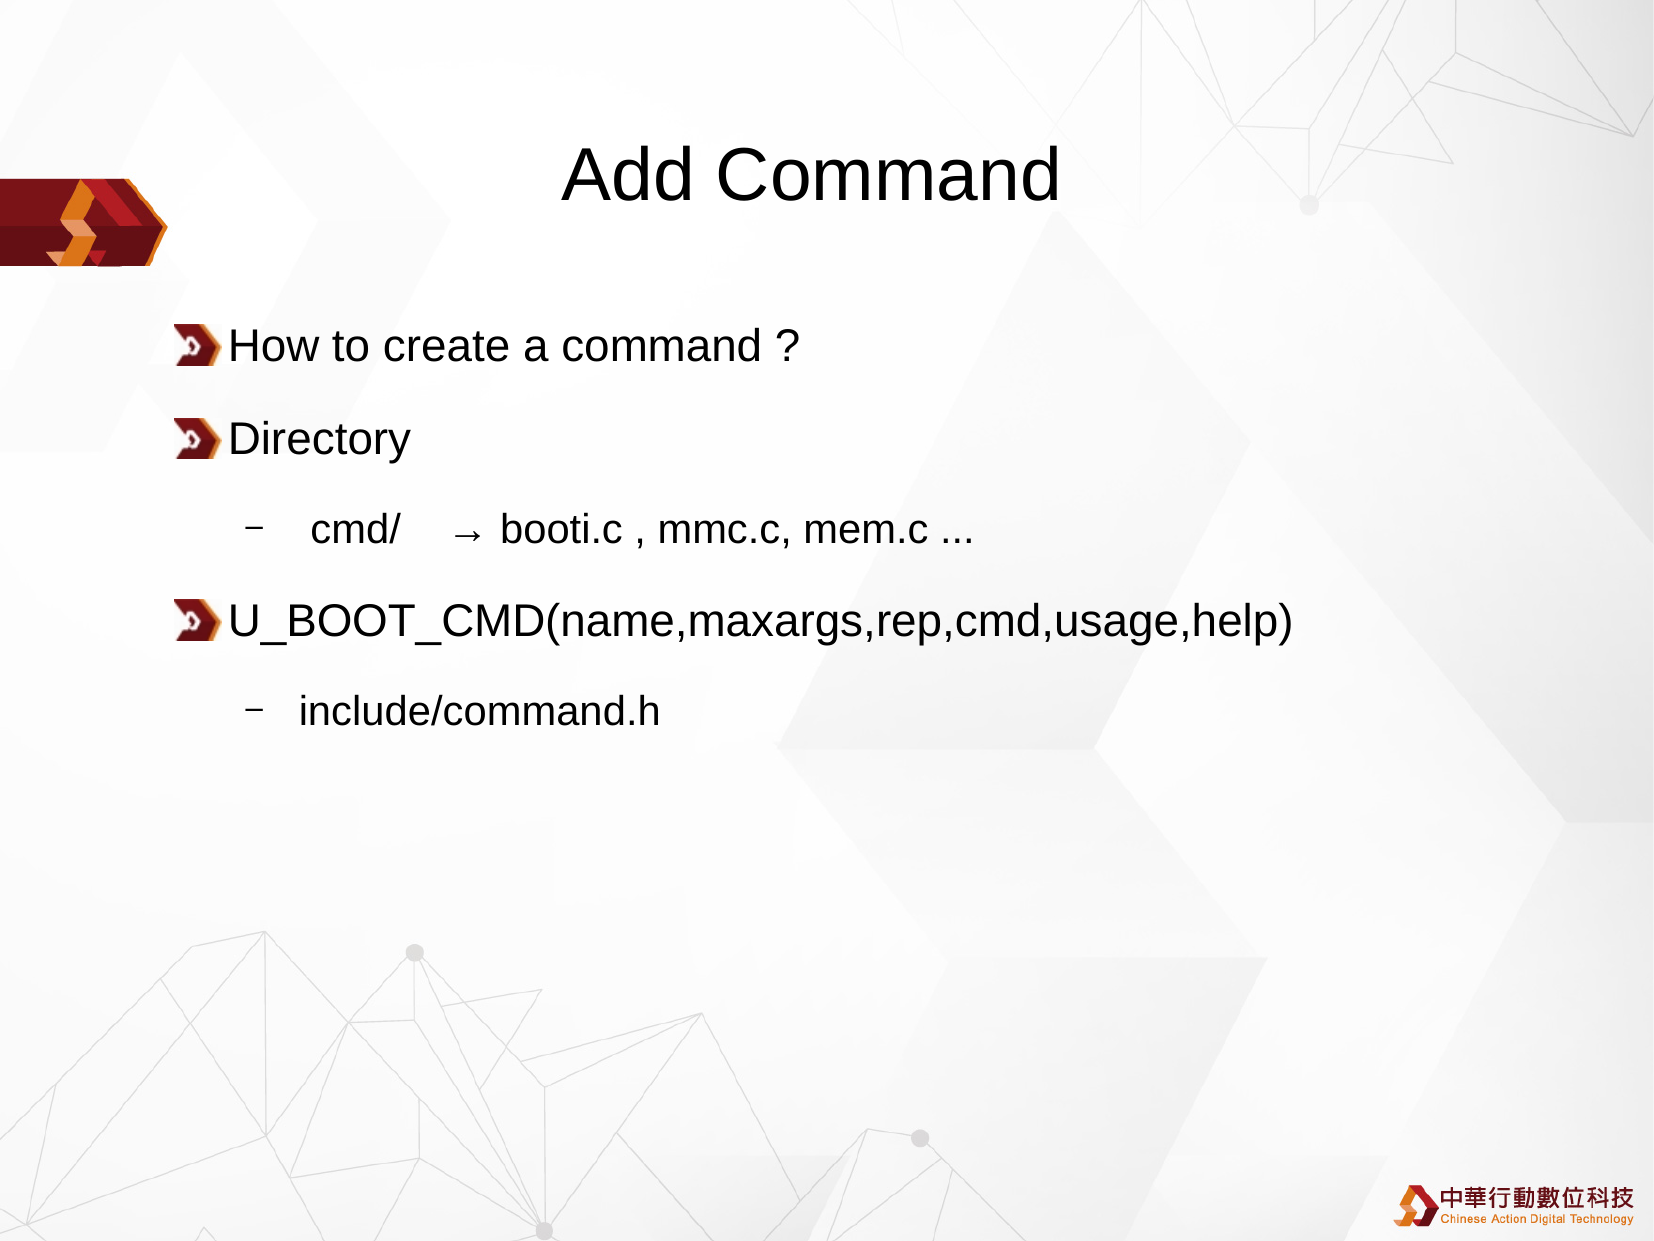

# Add Command
How to create a command ?
Directory
 cmd/ → booti.c , mmc.c, mem.c ...
U_BOOT_CMD(name,maxargs,rep,cmd,usage,help)
include/command.h